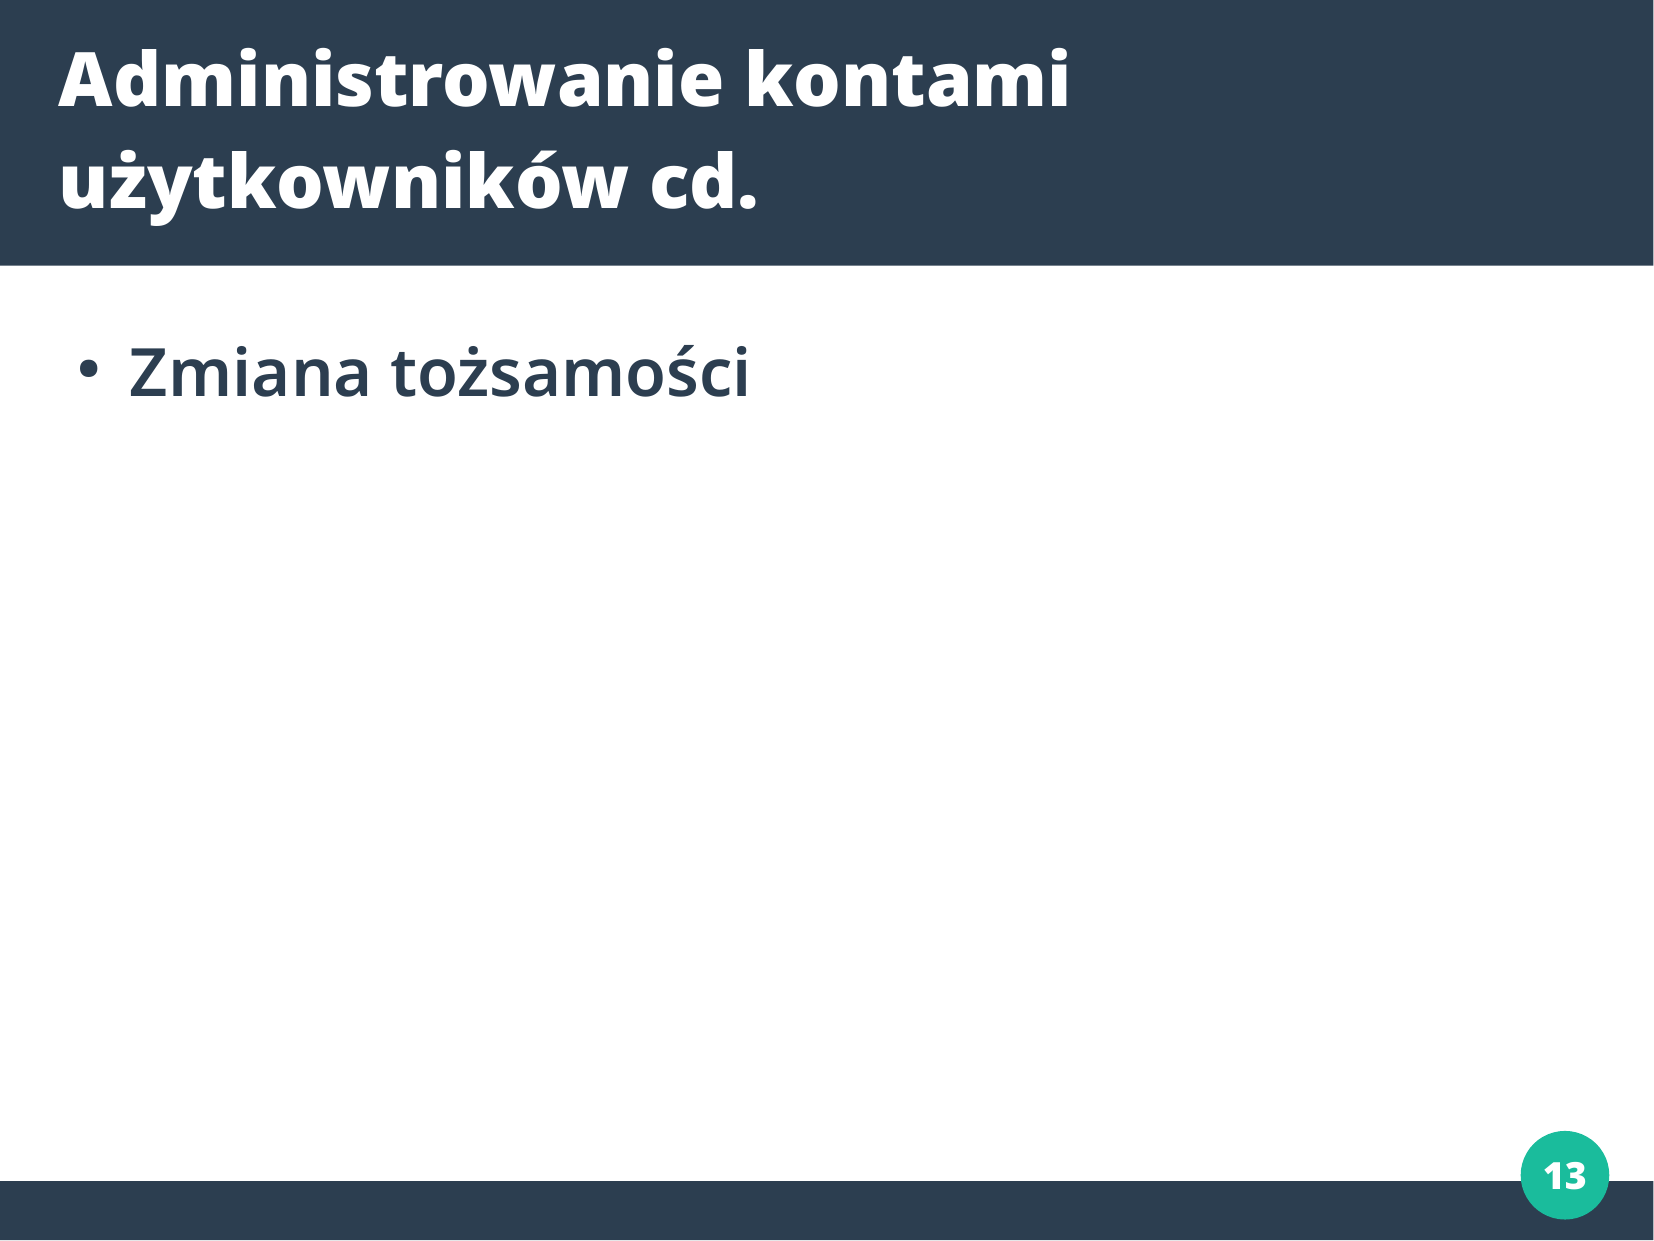

# Administrowanie kontami użytkowników cd.
Zmiana tożsamości
13